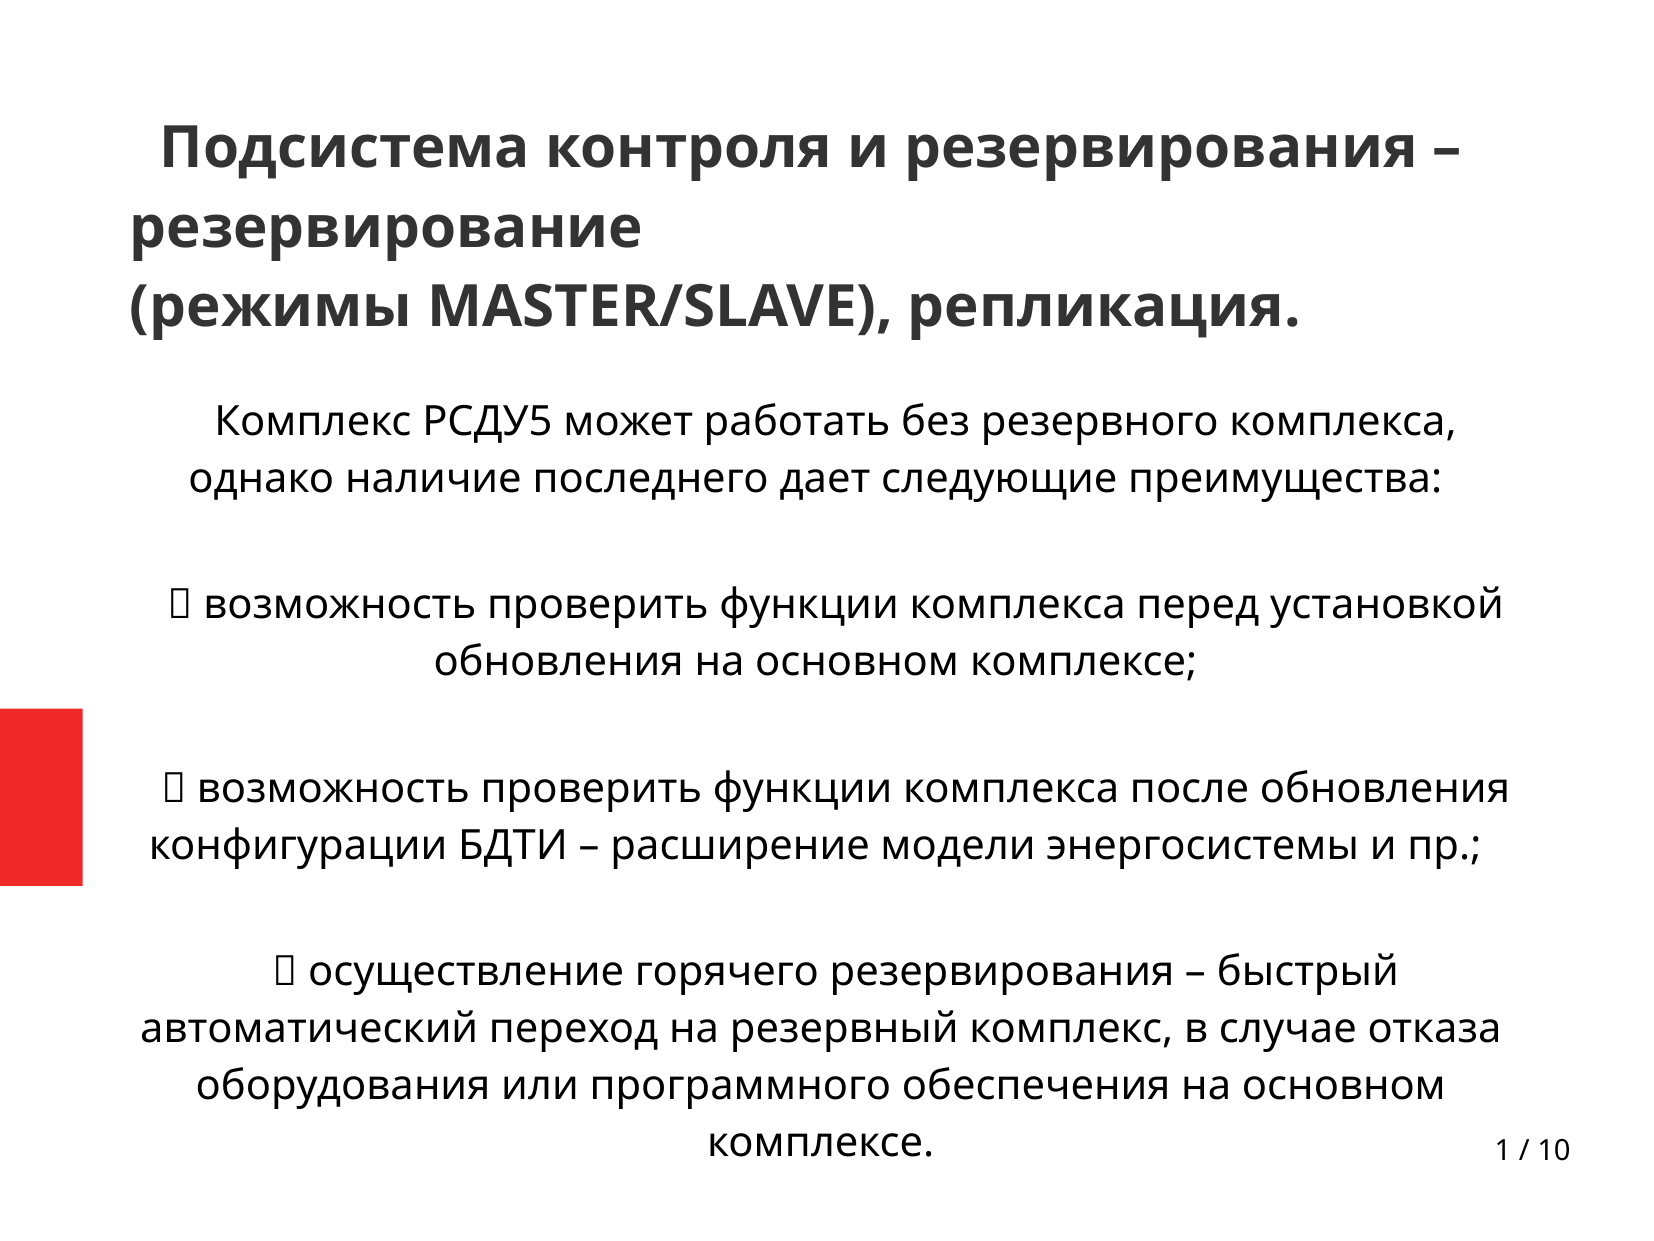

# Подсистема контроля и резервирования – резервирование (режимы MASTER/SLAVE), репликация.
Комплекс РСДУ5 может работать без резервного комплекса, однако наличие последнего дает следующие преимущества:
 возможность проверить функции комплекса перед установкой обновления на основном комплексе;
 возможность проверить функции комплекса после обновления конфигурации БДТИ – расширение модели энергосистемы и пр.;
 осуществление горячего резервирования – быстрый автоматический переход на резервный комплекс, в случае отказа оборудования или программного обеспечения на основном комплексе.
1